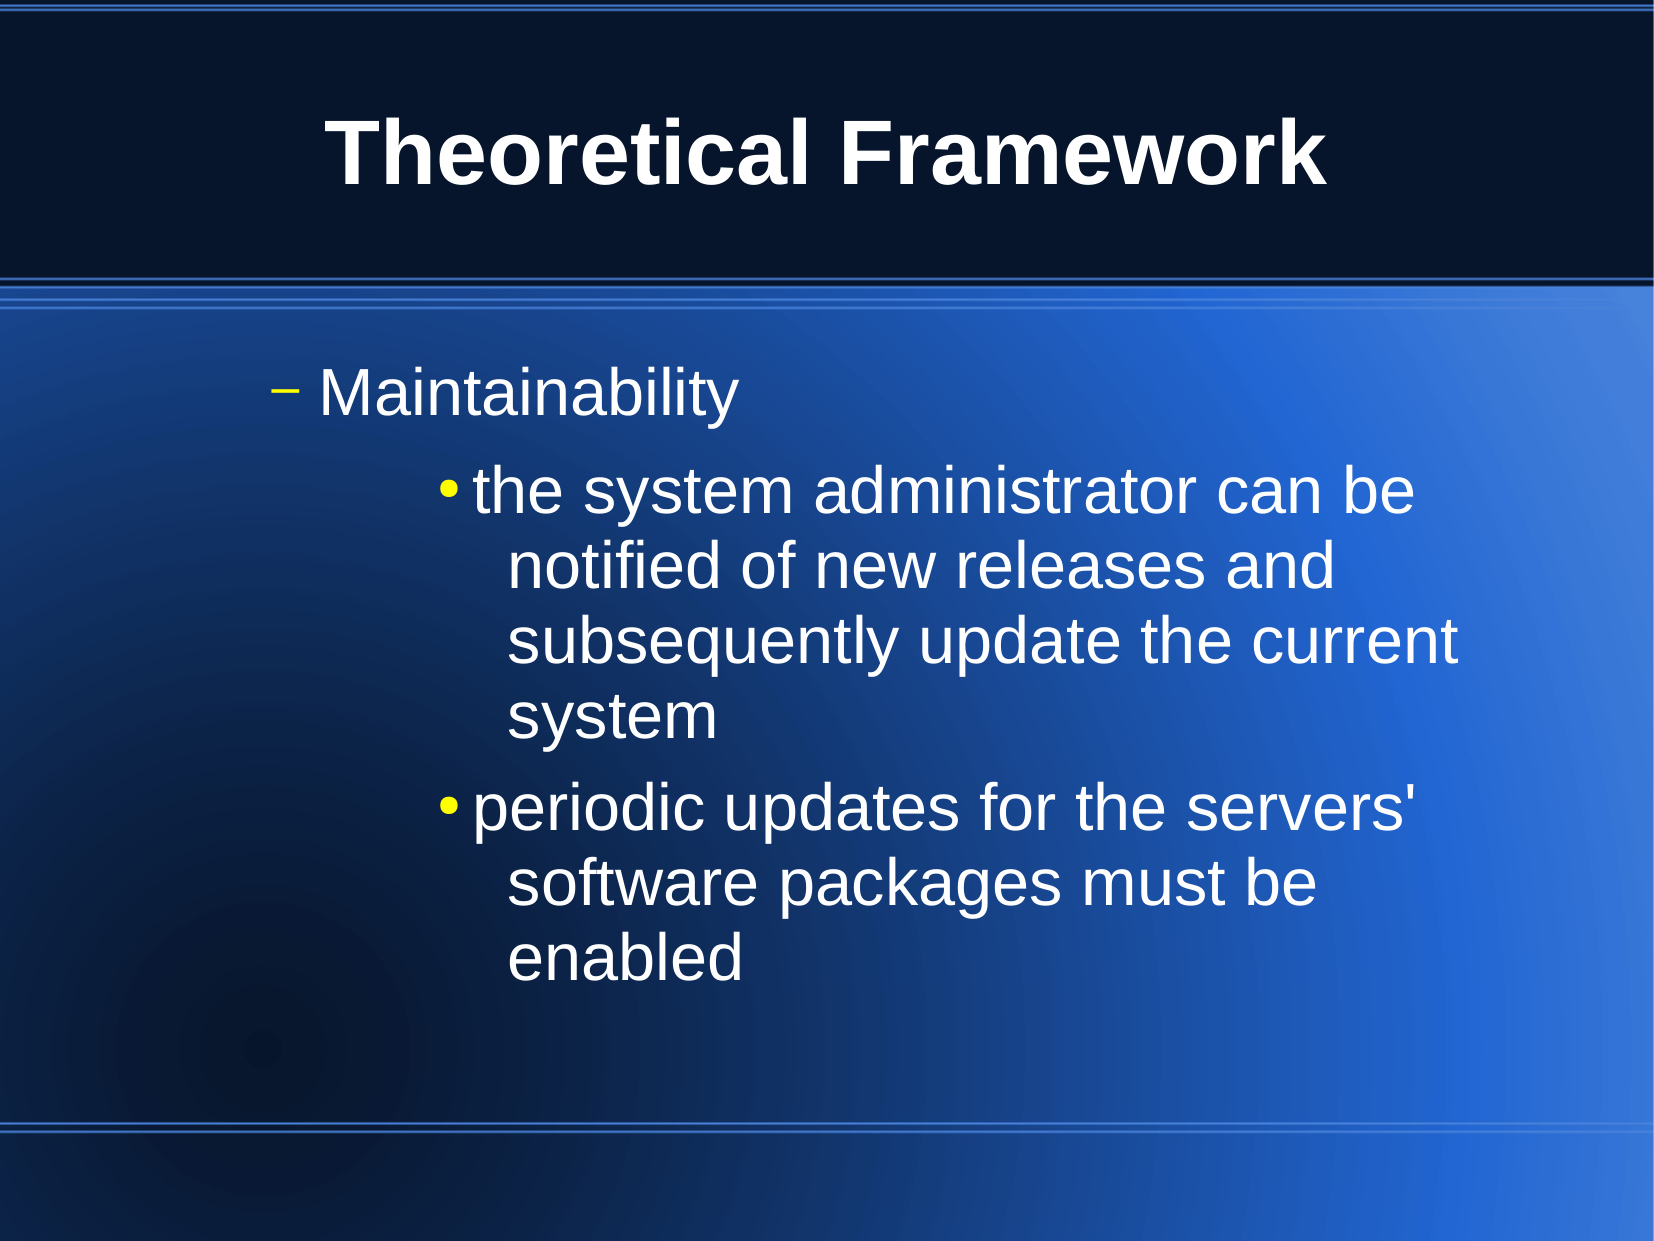

# Theoretical Framework
Maintainability
the system administrator can be notified of new releases and subsequently update the current system
periodic updates for the servers' software packages must be enabled